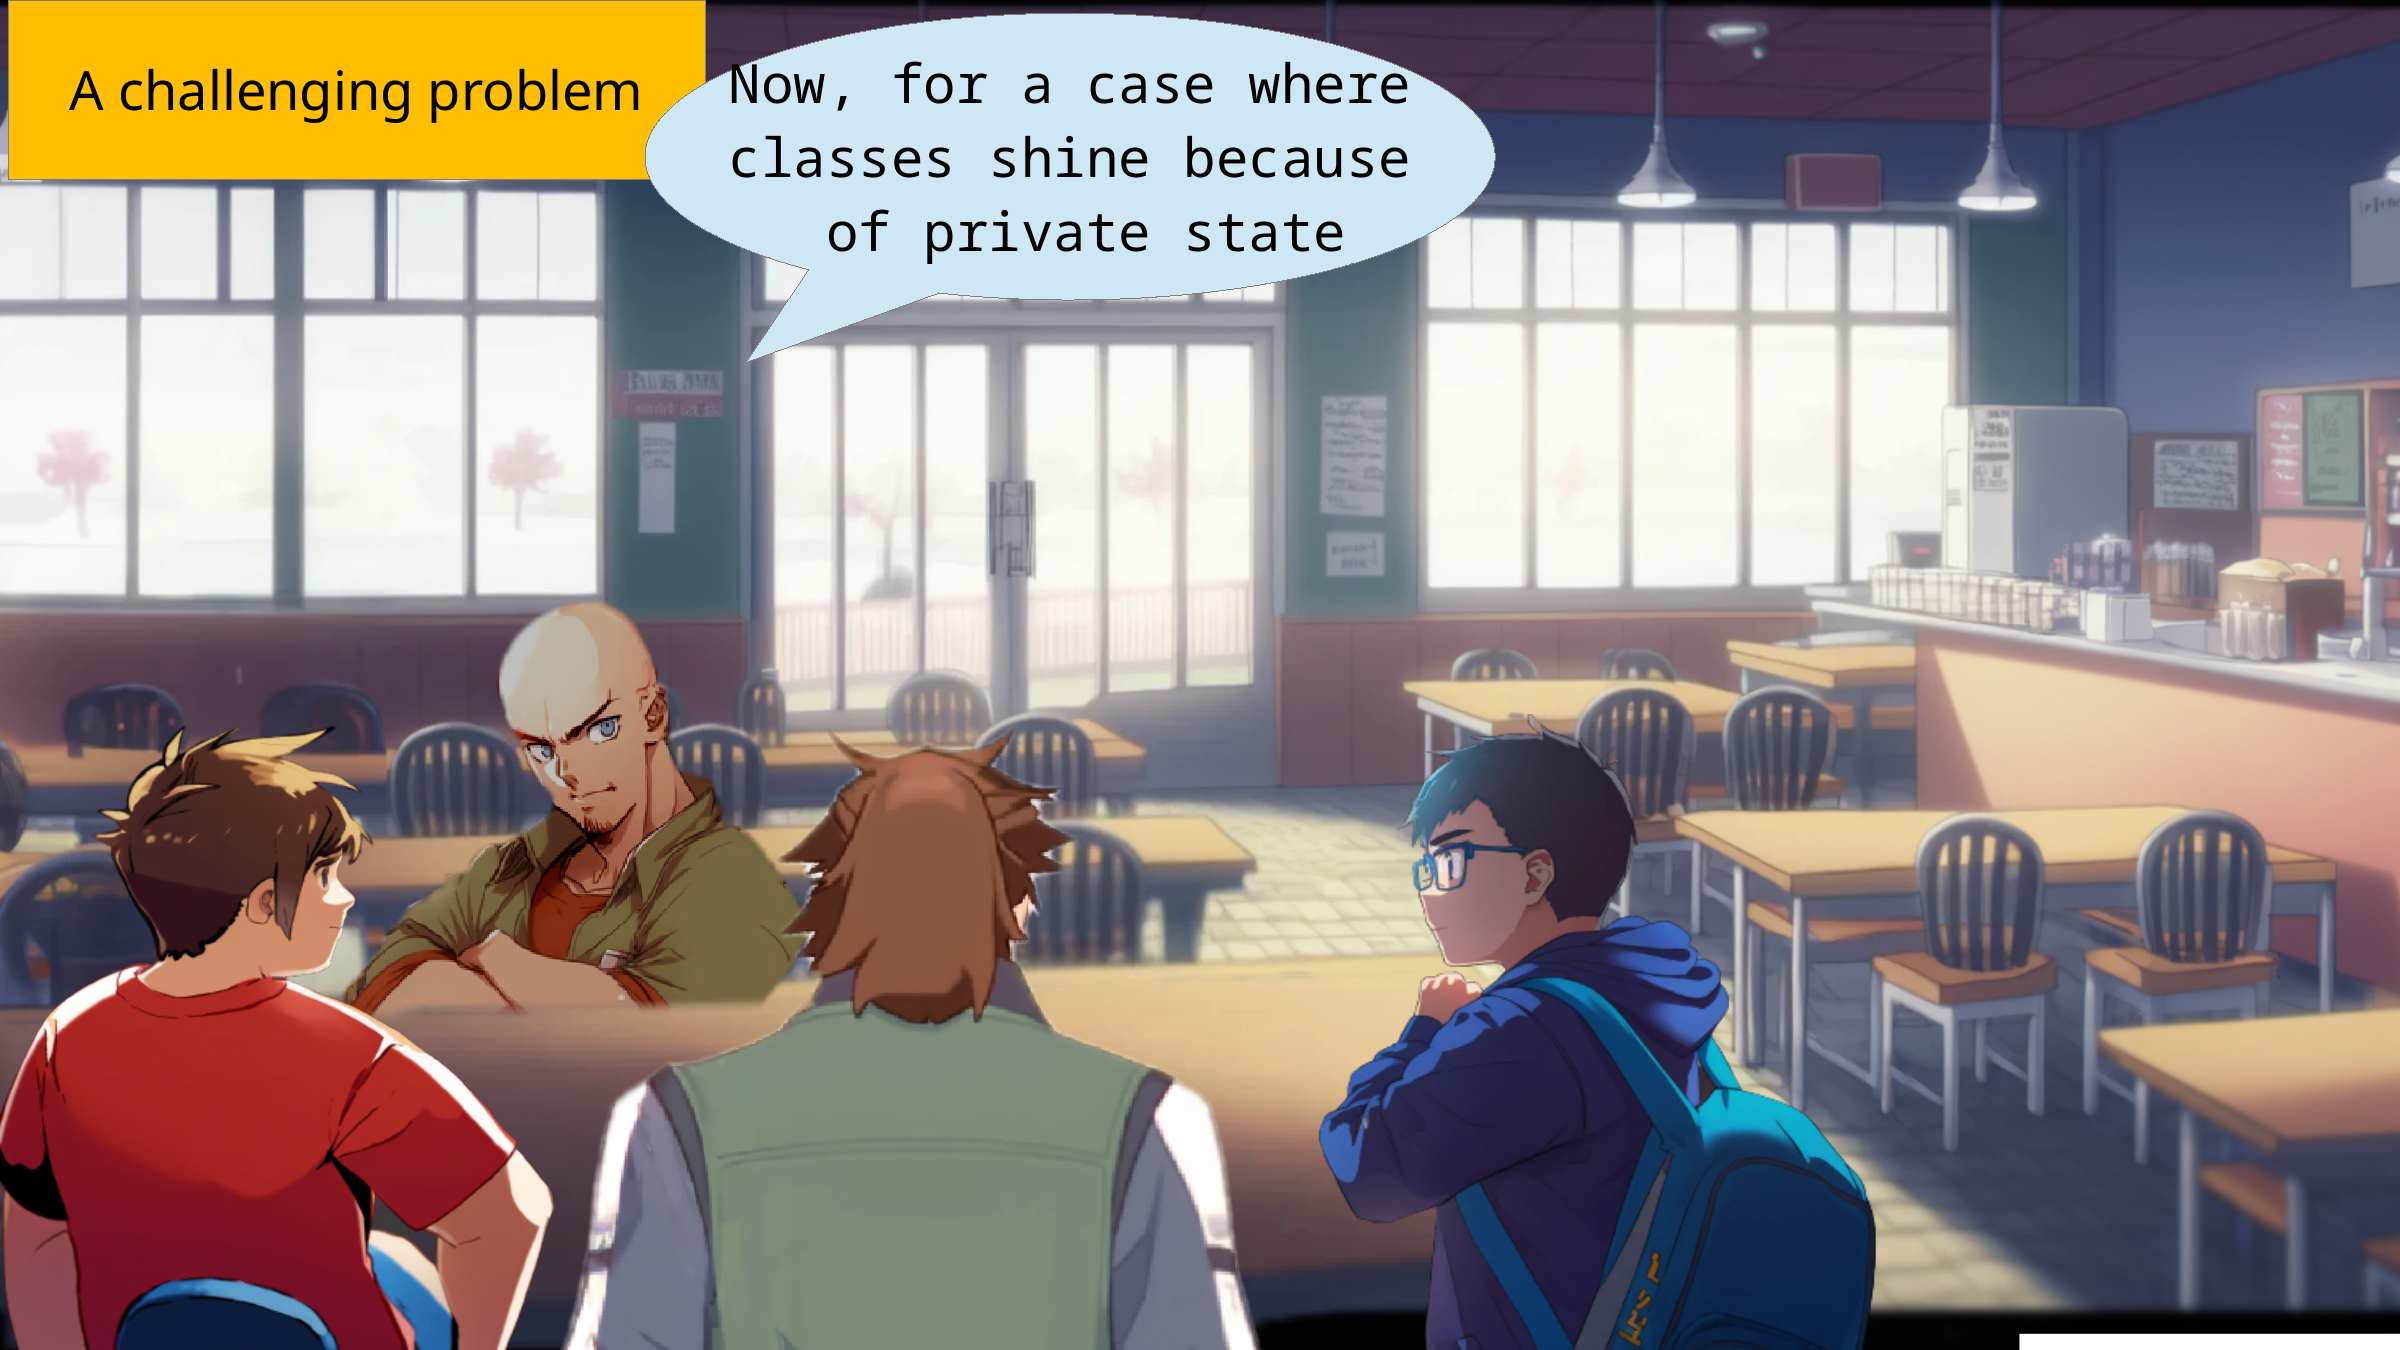

A challenging problem
Now, for a case where
classes shine because
 of private state